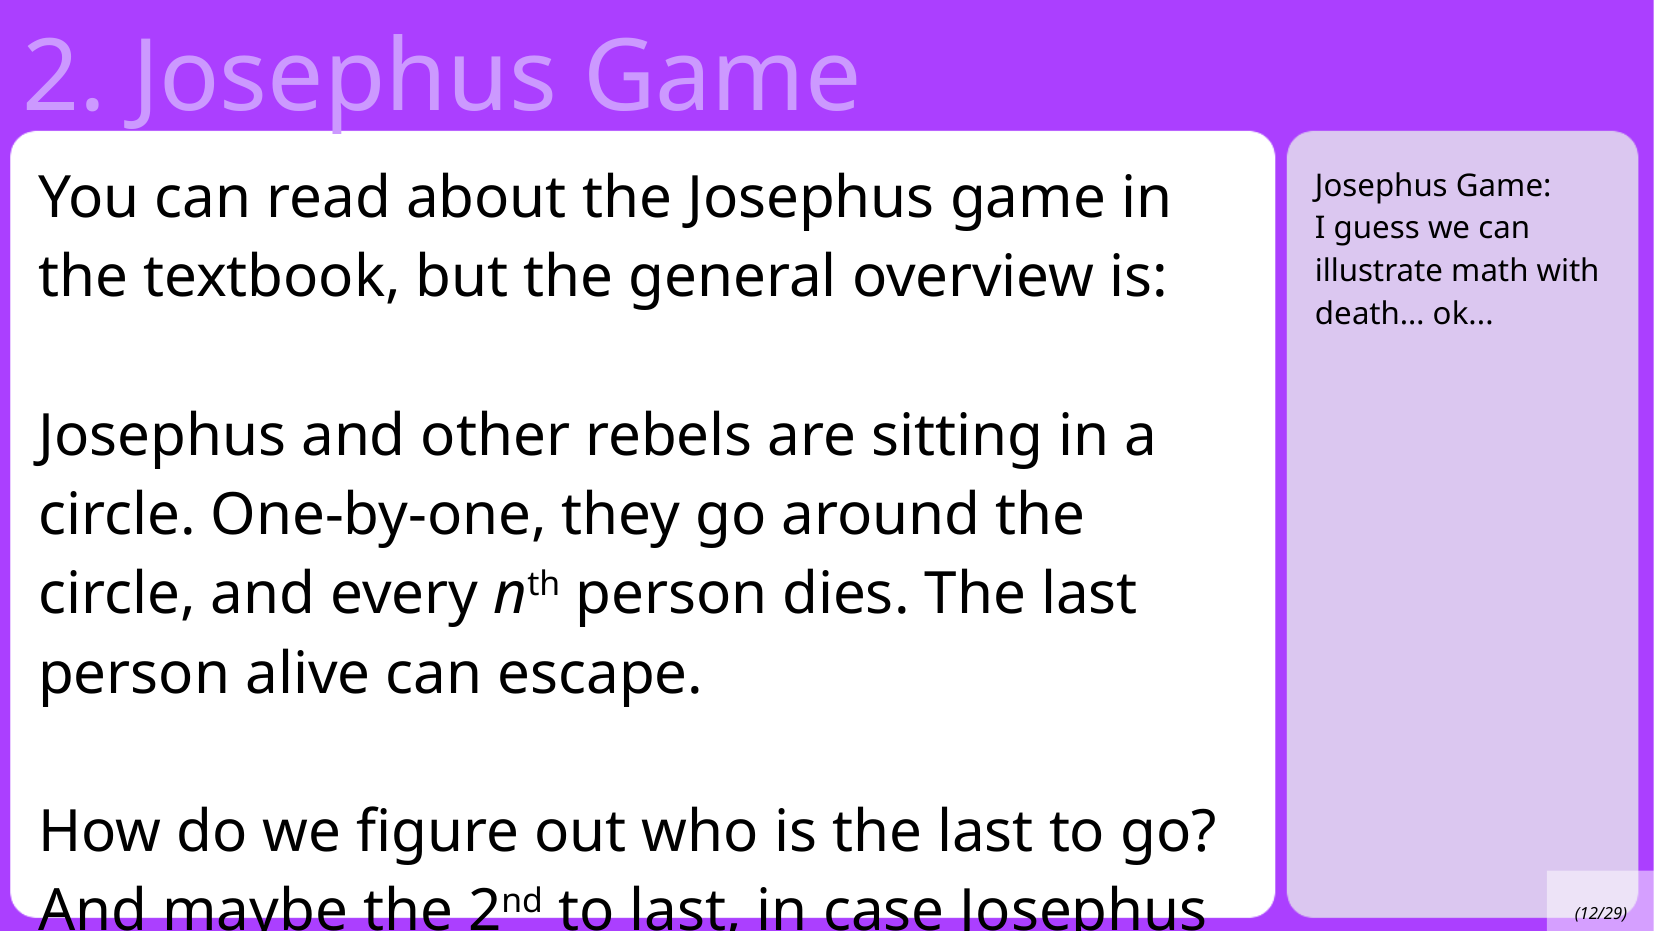

# 2. Josephus Game
Josephus Game:
I guess we can illustrate math with death… ok...
You can read about the Josephus game in the textbook, but the general overview is:
Josephus and other rebels are sitting in a circle. One-by-one, they go around the circle, and every nth person dies. The last person alive can escape.
How do we figure out who is the last to go? And maybe the 2nd to last, in case Josephus wants a buddy with him.